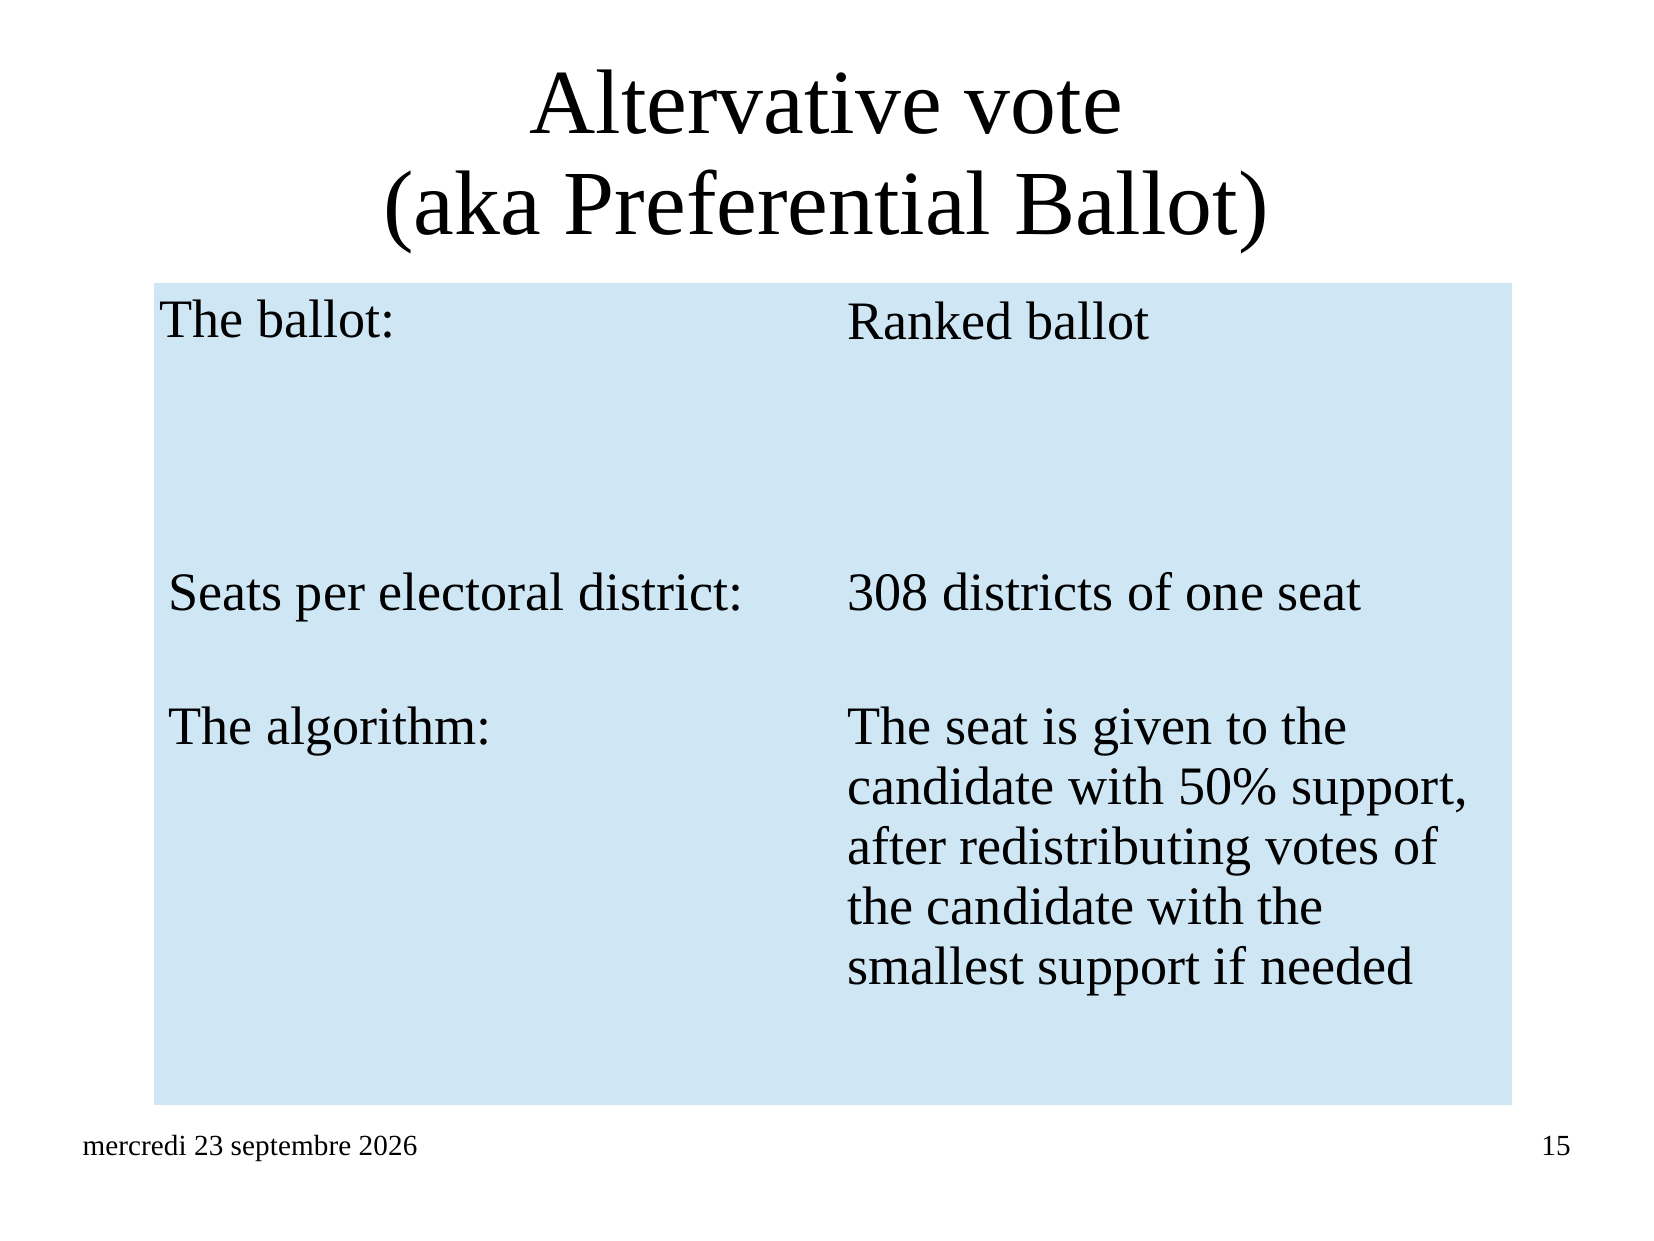

# Altervative vote (aka Preferential Ballot)
| The ballot: | Ranked ballot |
| --- | --- |
| Seats per electoral district: | 308 districts of one seat |
| The algorithm: | The seat is given to the candidate with 50% support, after redistributing votes of the candidate with the smallest support if needed |
15